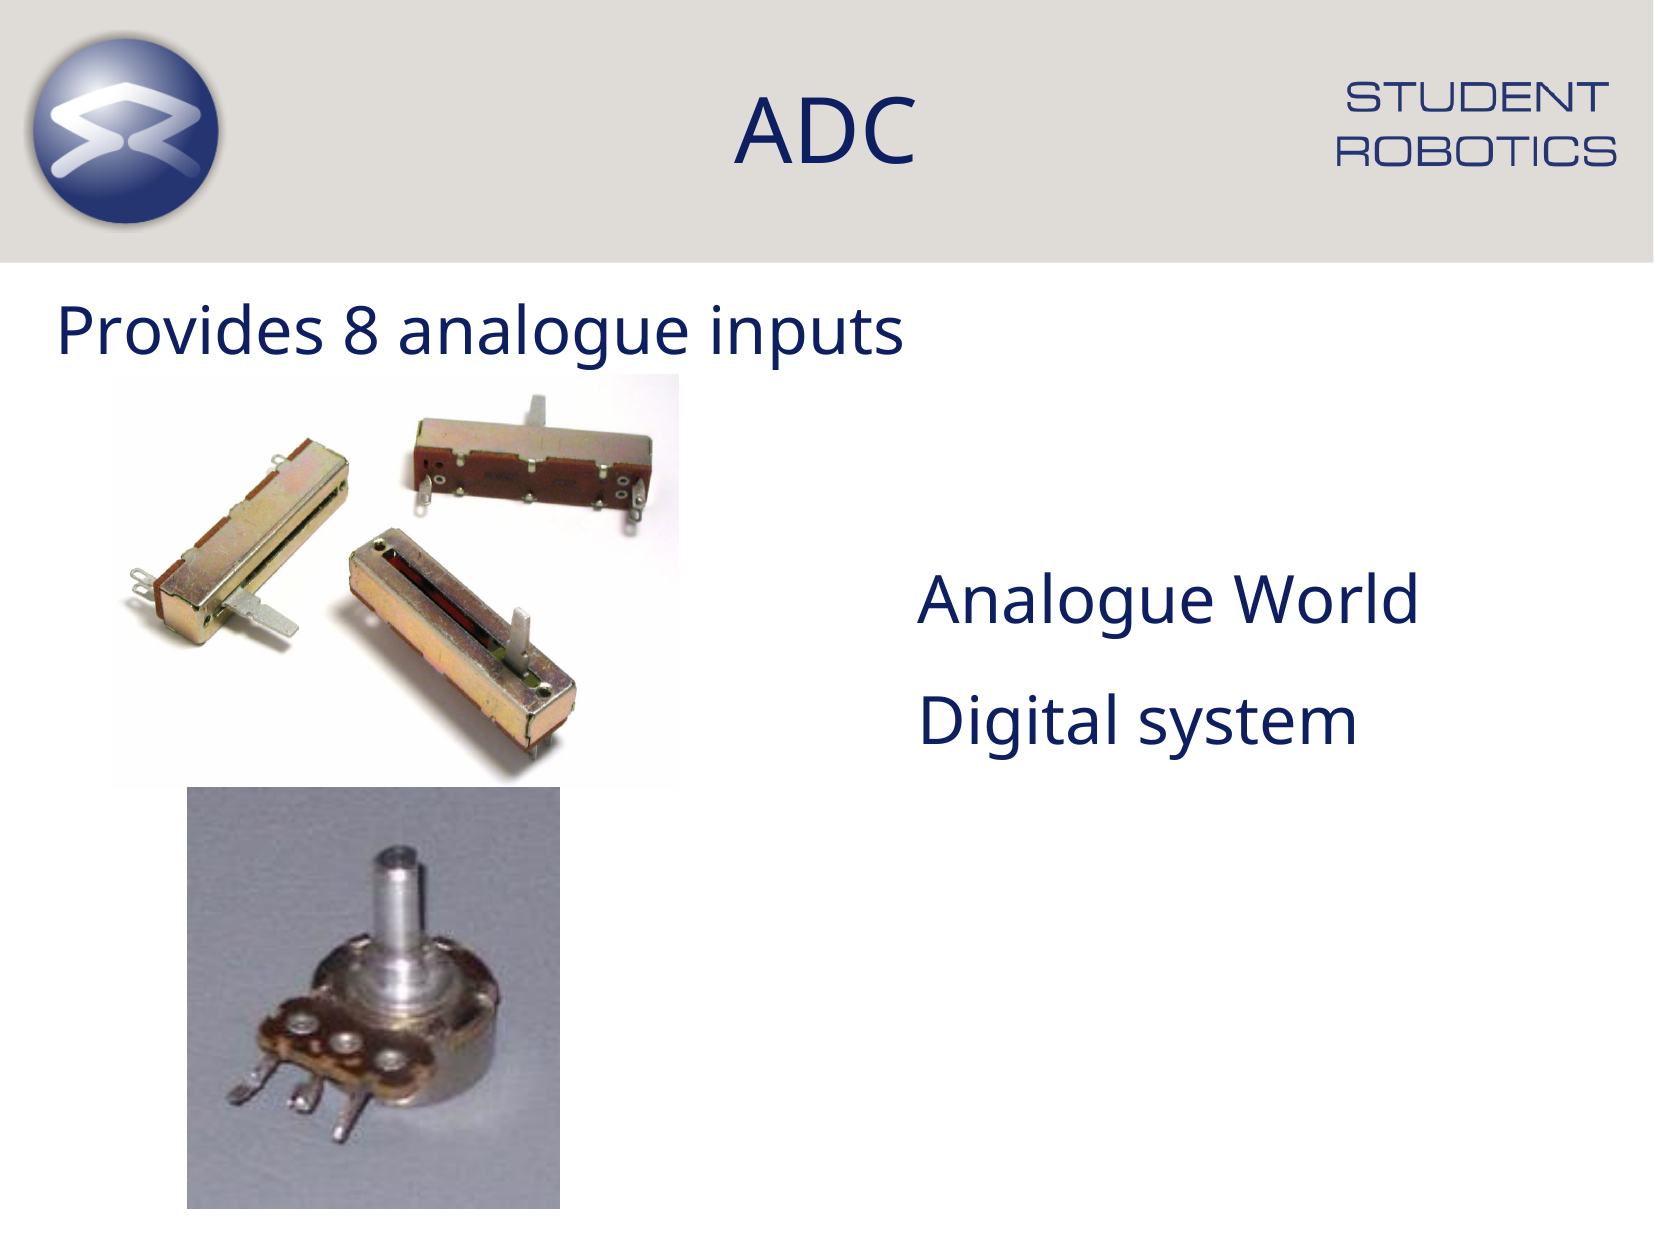

# ADC
Provides 8 analogue inputs
Analogue World
Digital system